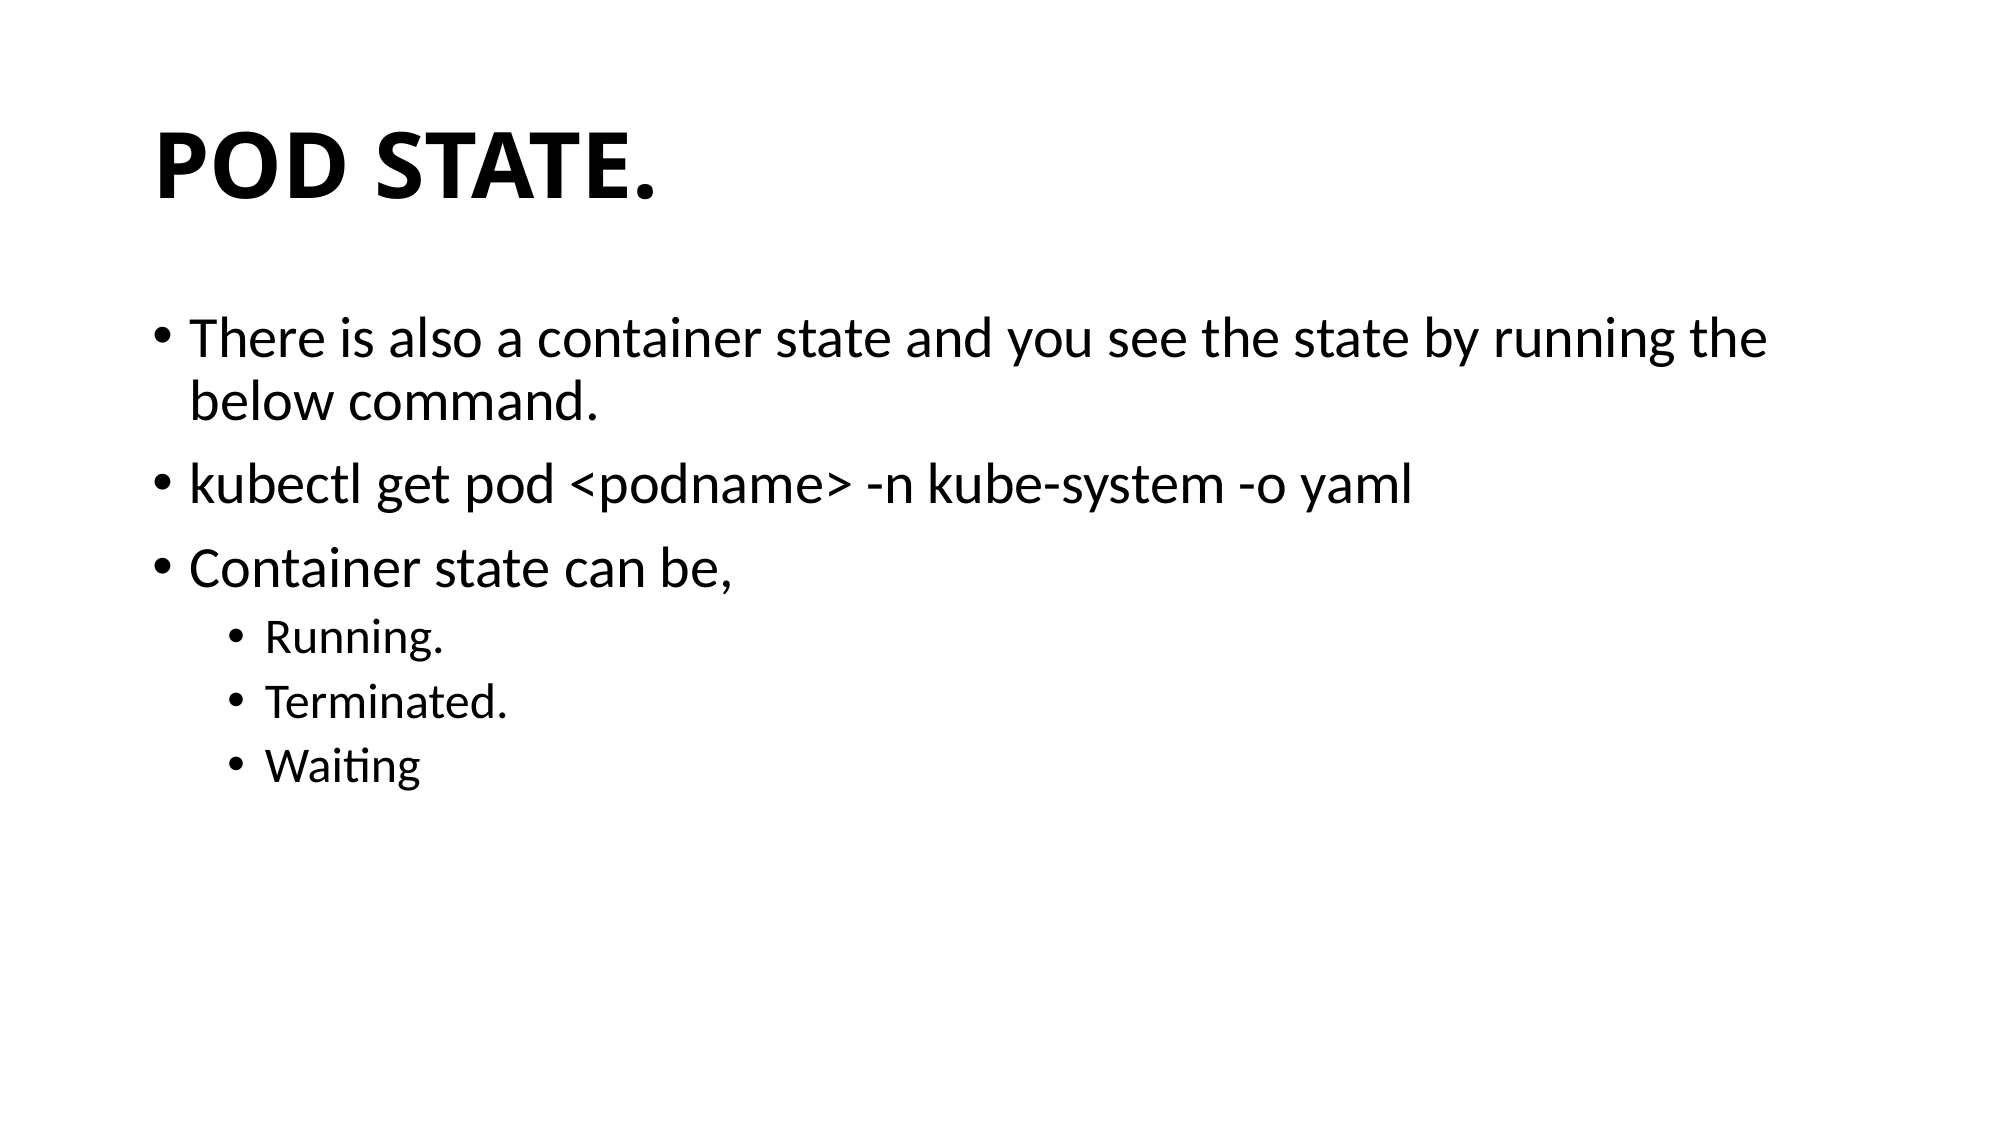

# POD STATE.
There is also a container state and you see the state by running the below command.
kubectl get pod <podname> -n kube-system -o yaml
Container state can be,
Running.
Terminated.
Waiting